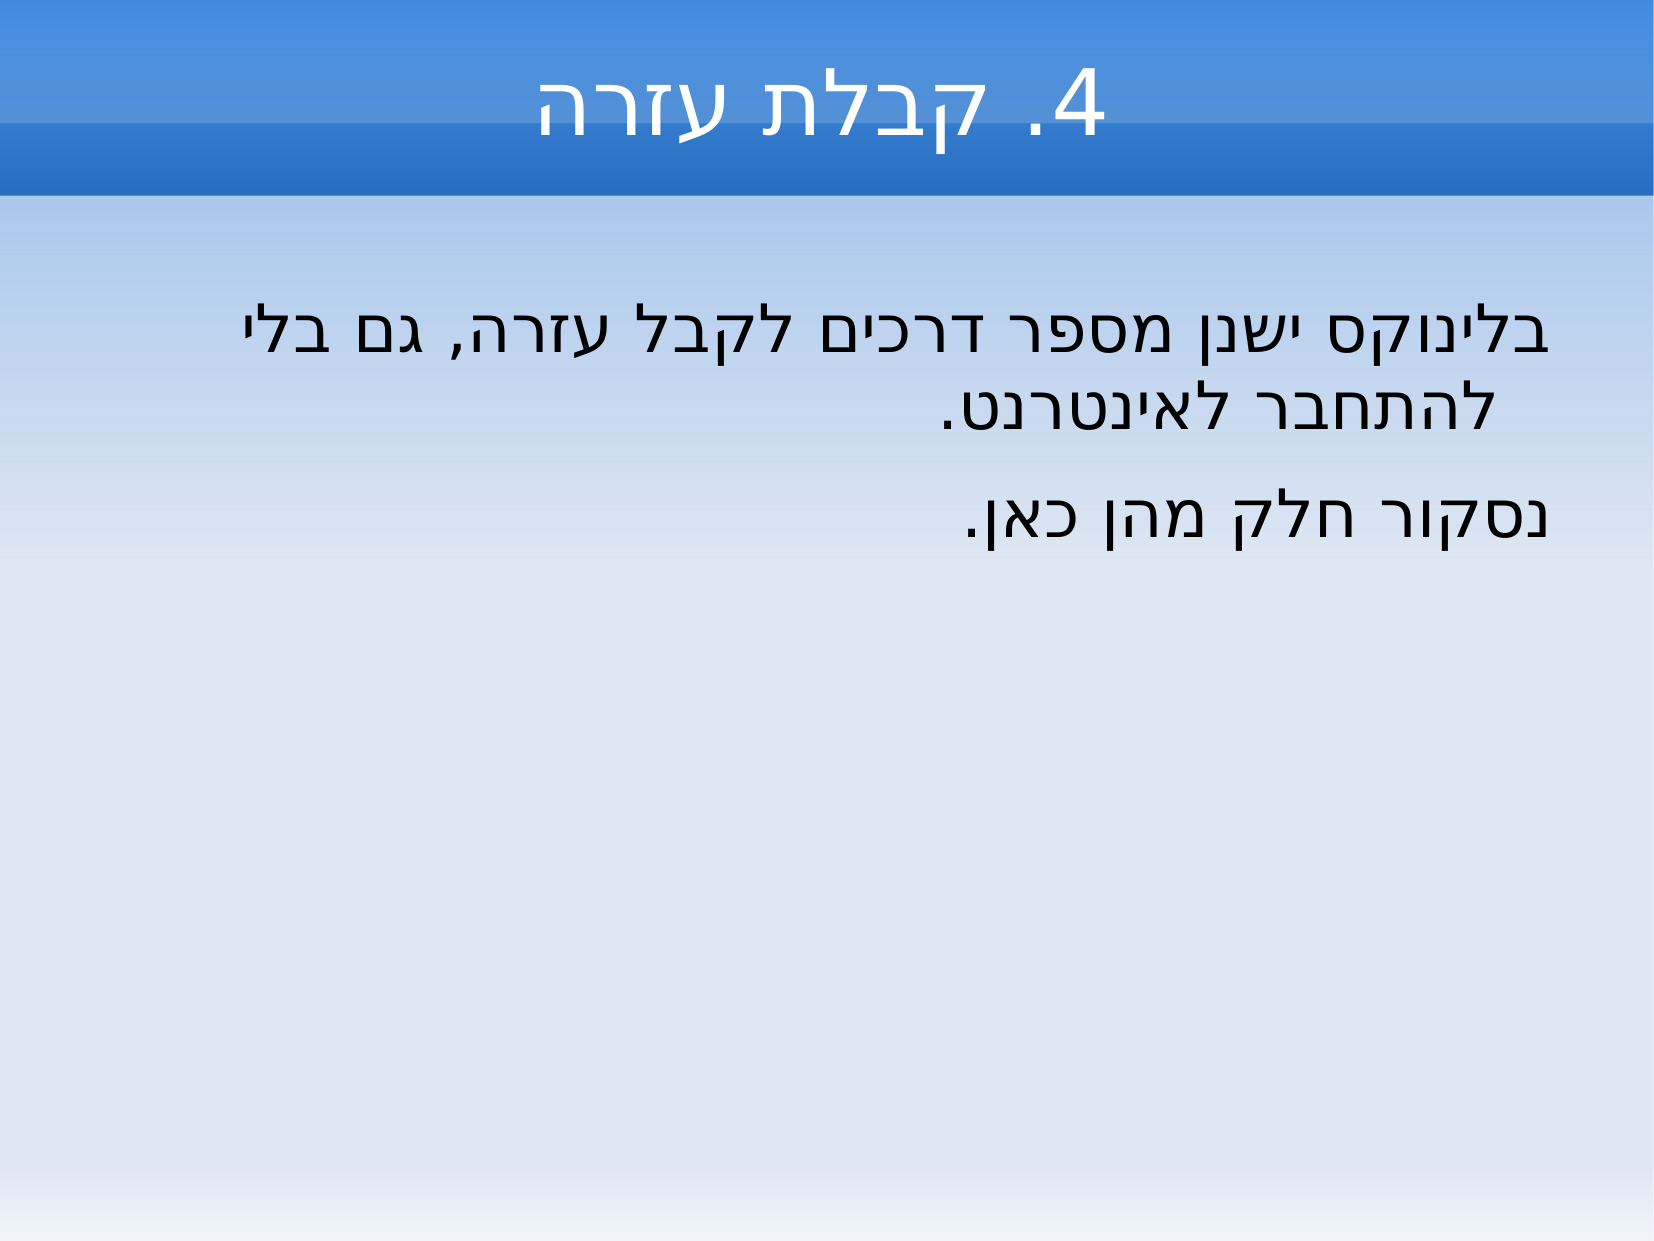

# 4. קבלת עזרה
בלינוקס ישנן מספר דרכים לקבל עזרה, גם בלי להתחבר לאינטרנט.
נסקור חלק מהן כאן.